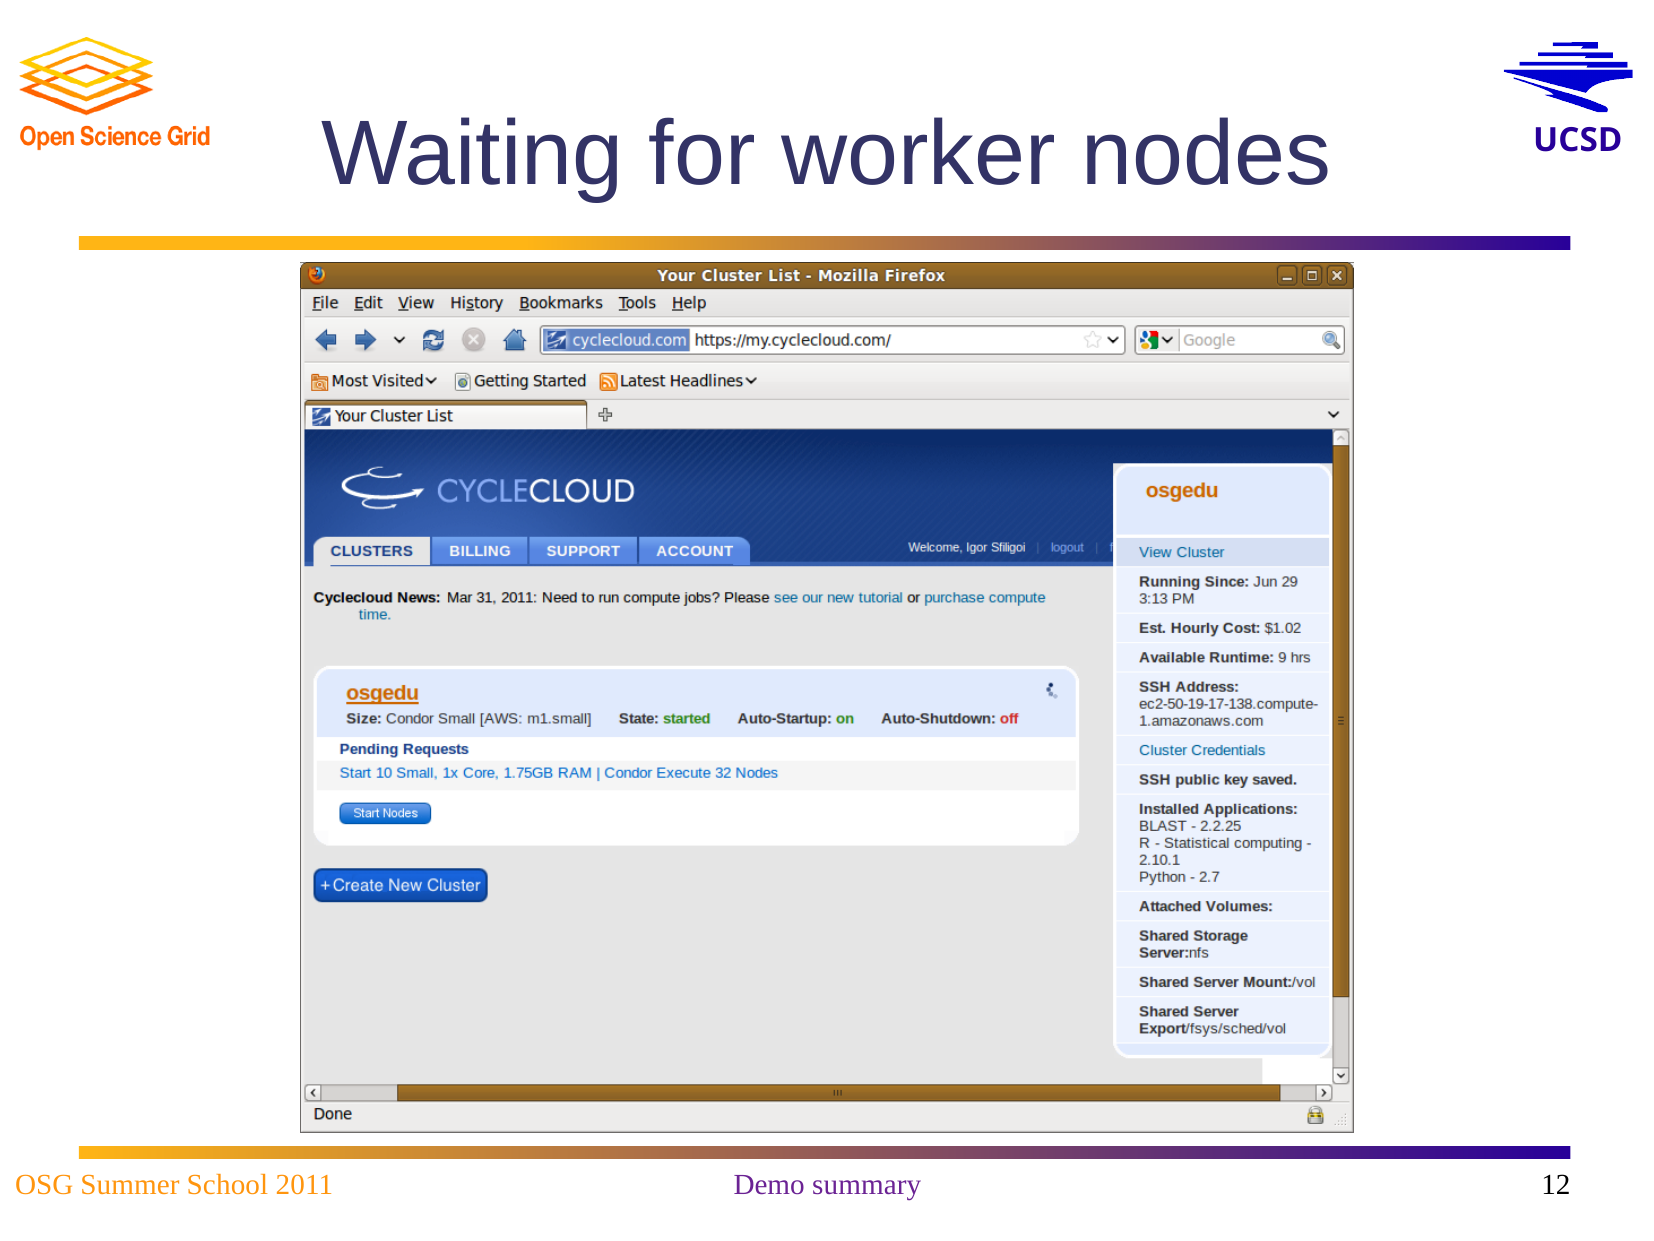

# Waiting for worker nodes
OSG Summer School 2011
Demo summary
12